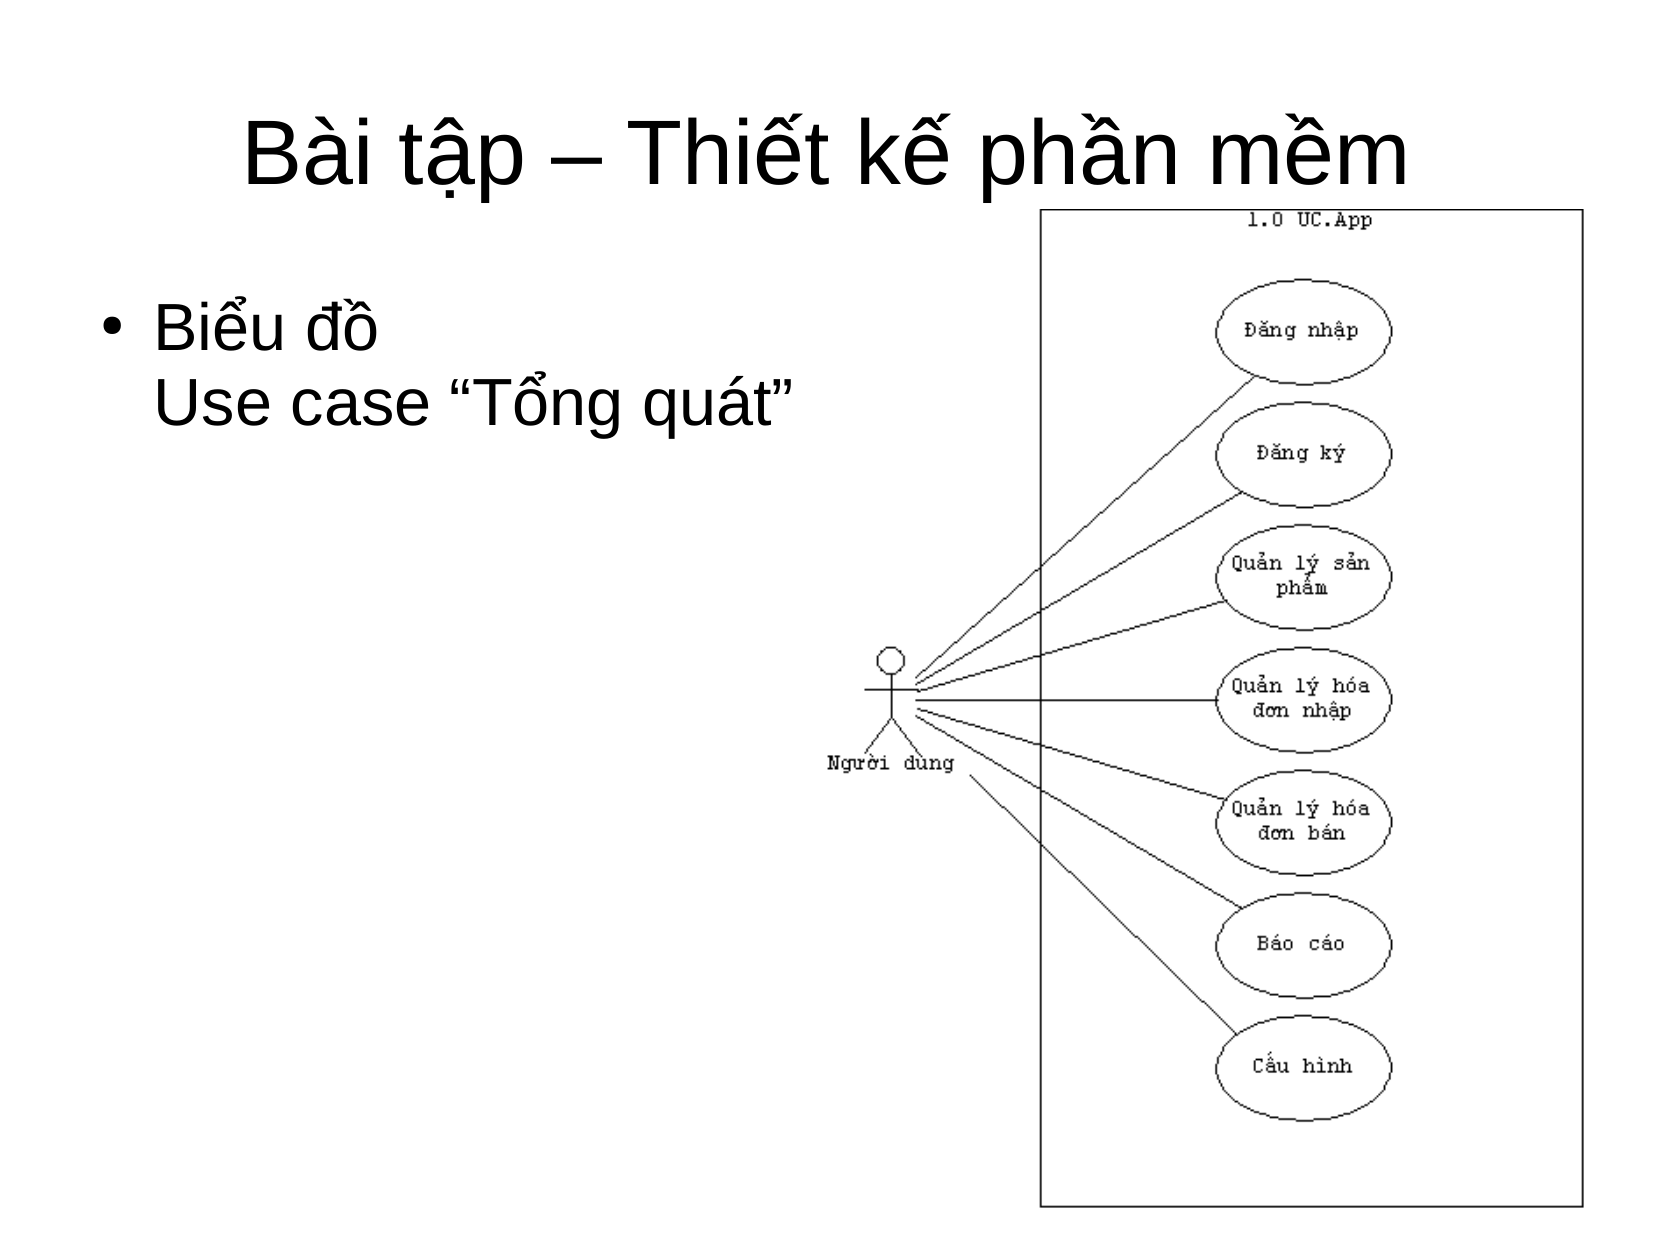

# Bài tập – Thiết kế phần mềm
Biểu đồ
Use case “Tổng quát”